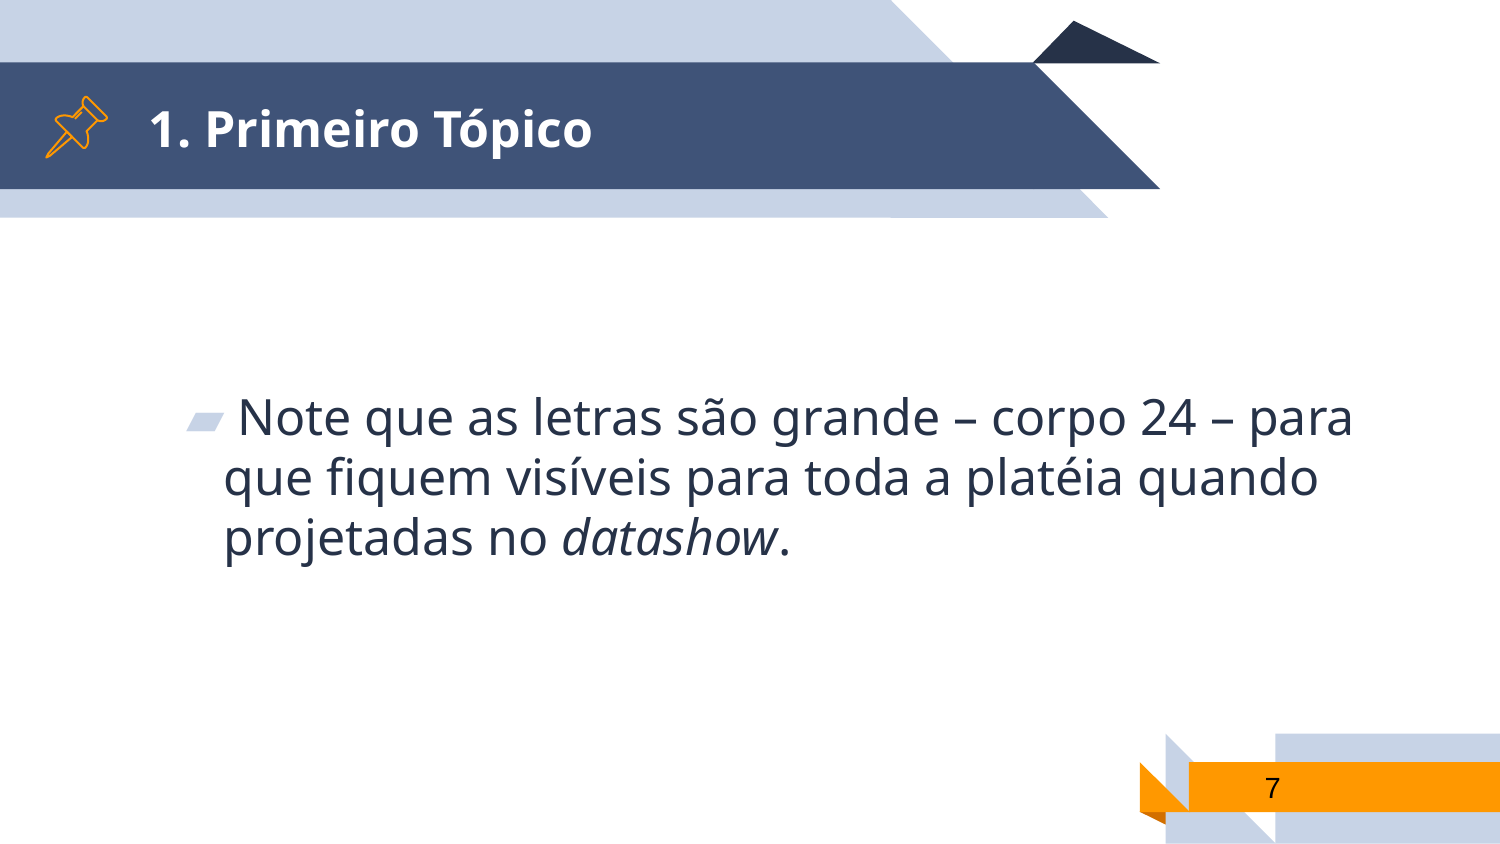

# 1. Primeiro Tópico
 Note que as letras são grande – corpo 24 – para que fiquem visíveis para toda a platéia quando projetadas no datashow.